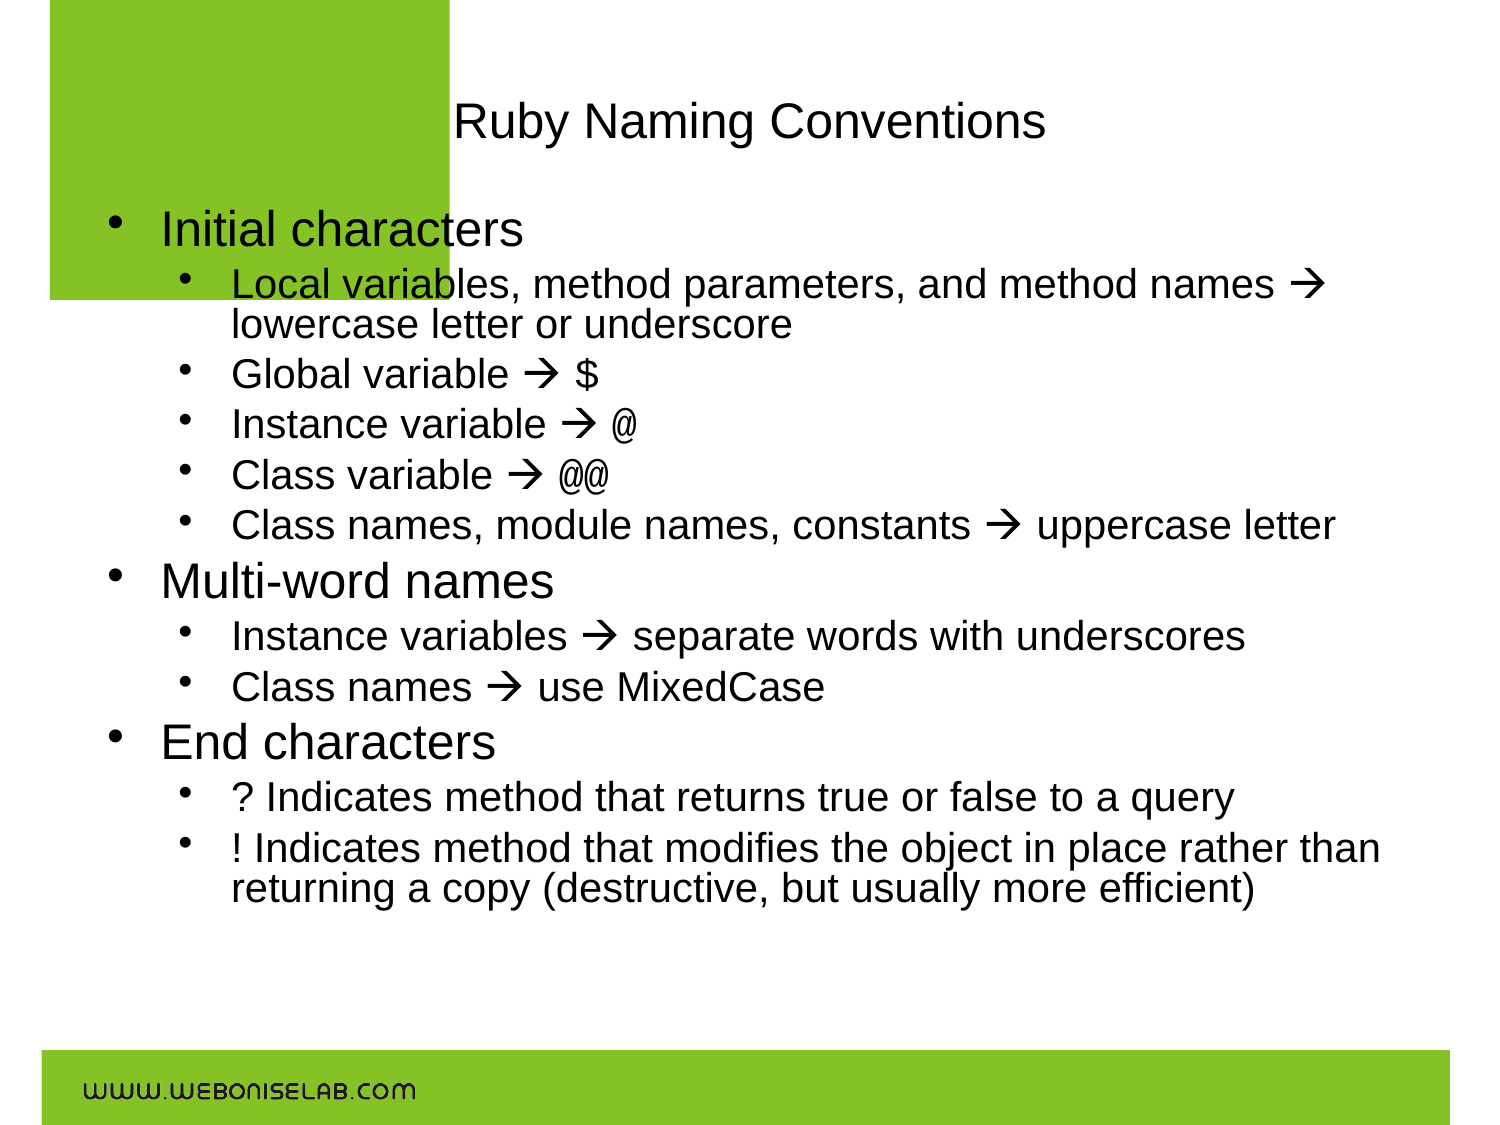

# Ruby Naming Conventions
Initial characters
Local variables, method parameters, and method names  lowercase letter or underscore
Global variable  $
Instance variable  @
Class variable  @@
Class names, module names, constants  uppercase letter
Multi-word names
Instance variables  separate words with underscores
Class names  use MixedCase
End characters
? Indicates method that returns true or false to a query
! Indicates method that modifies the object in place rather than returning a copy (destructive, but usually more efficient)